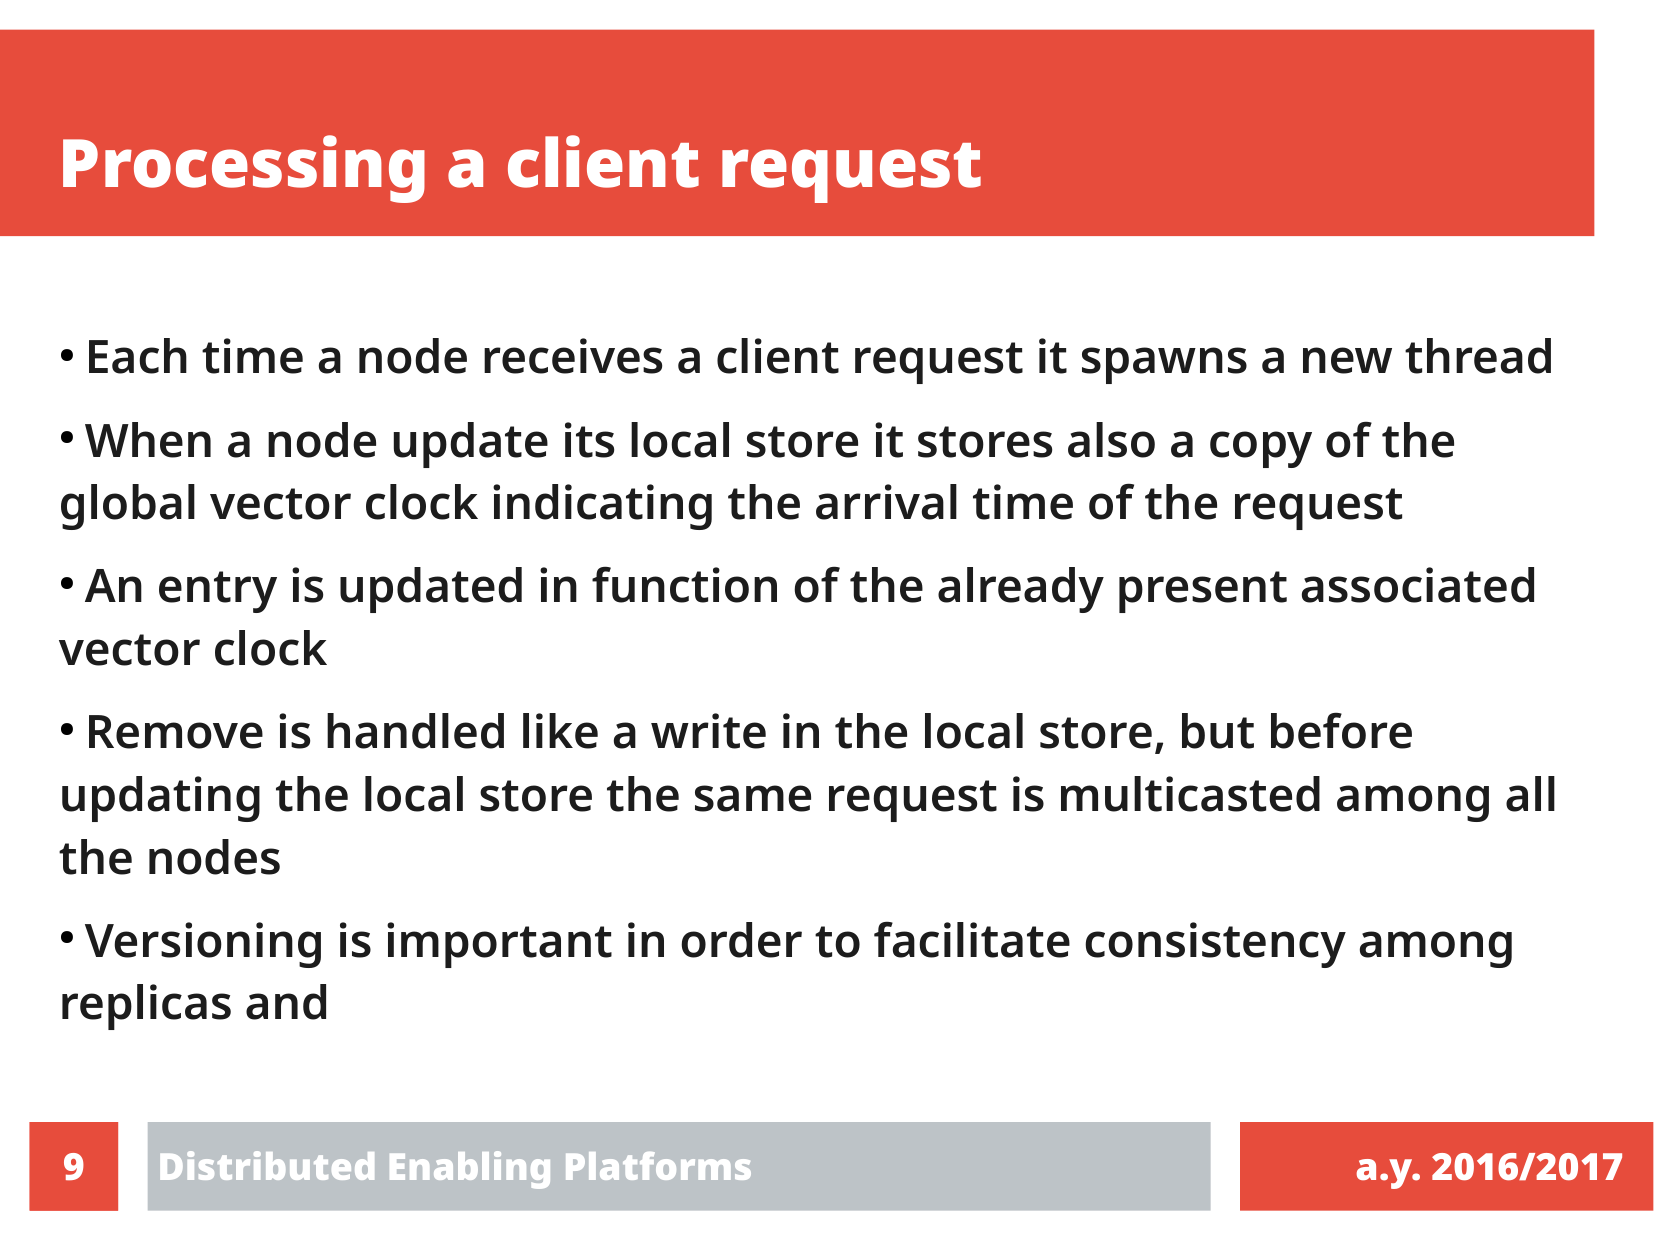

# Processing a client request
 Each time a node receives a client request it spawns a new thread
 When a node update its local store it stores also a copy of the global vector clock indicating the arrival time of the request
 An entry is updated in function of the already present associated vector clock
 Remove is handled like a write in the local store, but before updating the local store the same request is multicasted among all the nodes
 Versioning is important in order to facilitate consistency among replicas and
9
Distributed Enabling Platforms
a.y. 2016/2017